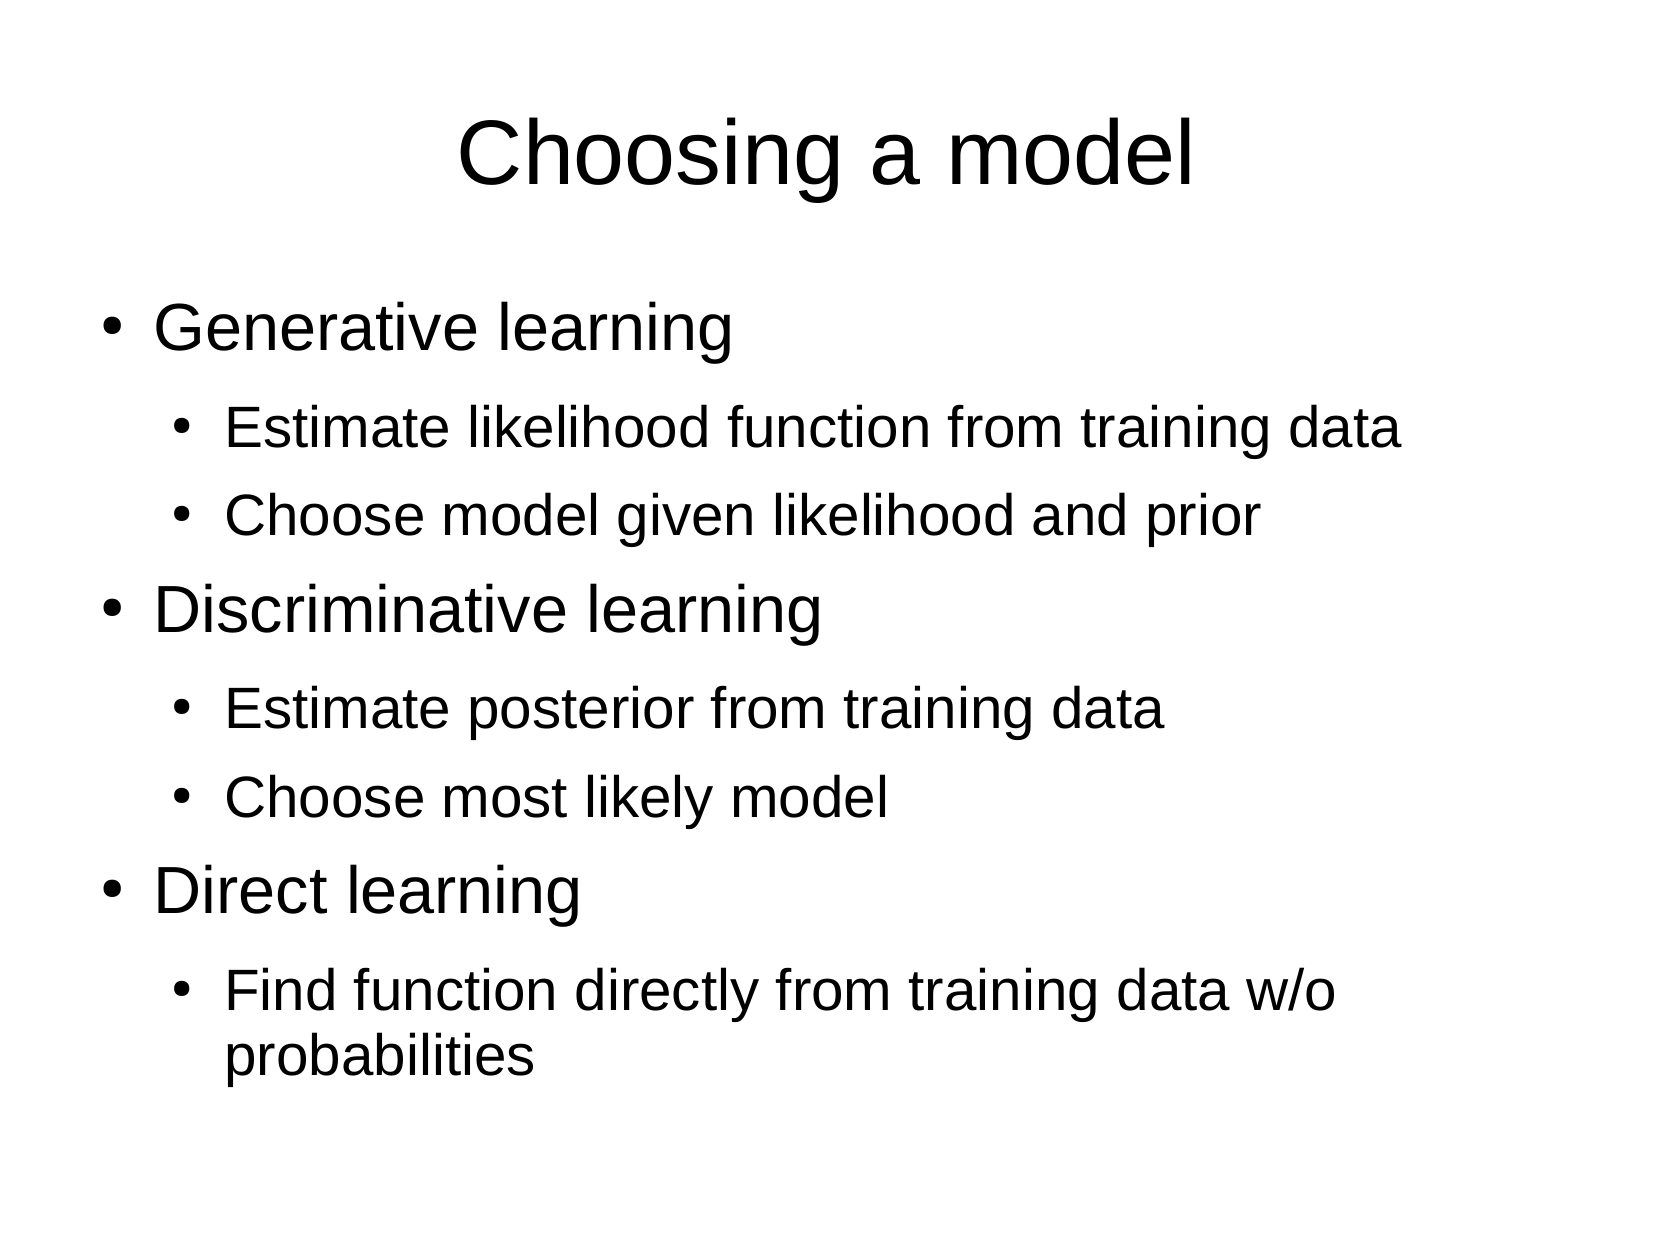

# Choosing a model
Generative learning
Estimate likelihood function from training data
Choose model given likelihood and prior
Discriminative learning
Estimate posterior from training data
Choose most likely model
Direct learning
Find function directly from training data w/o probabilities